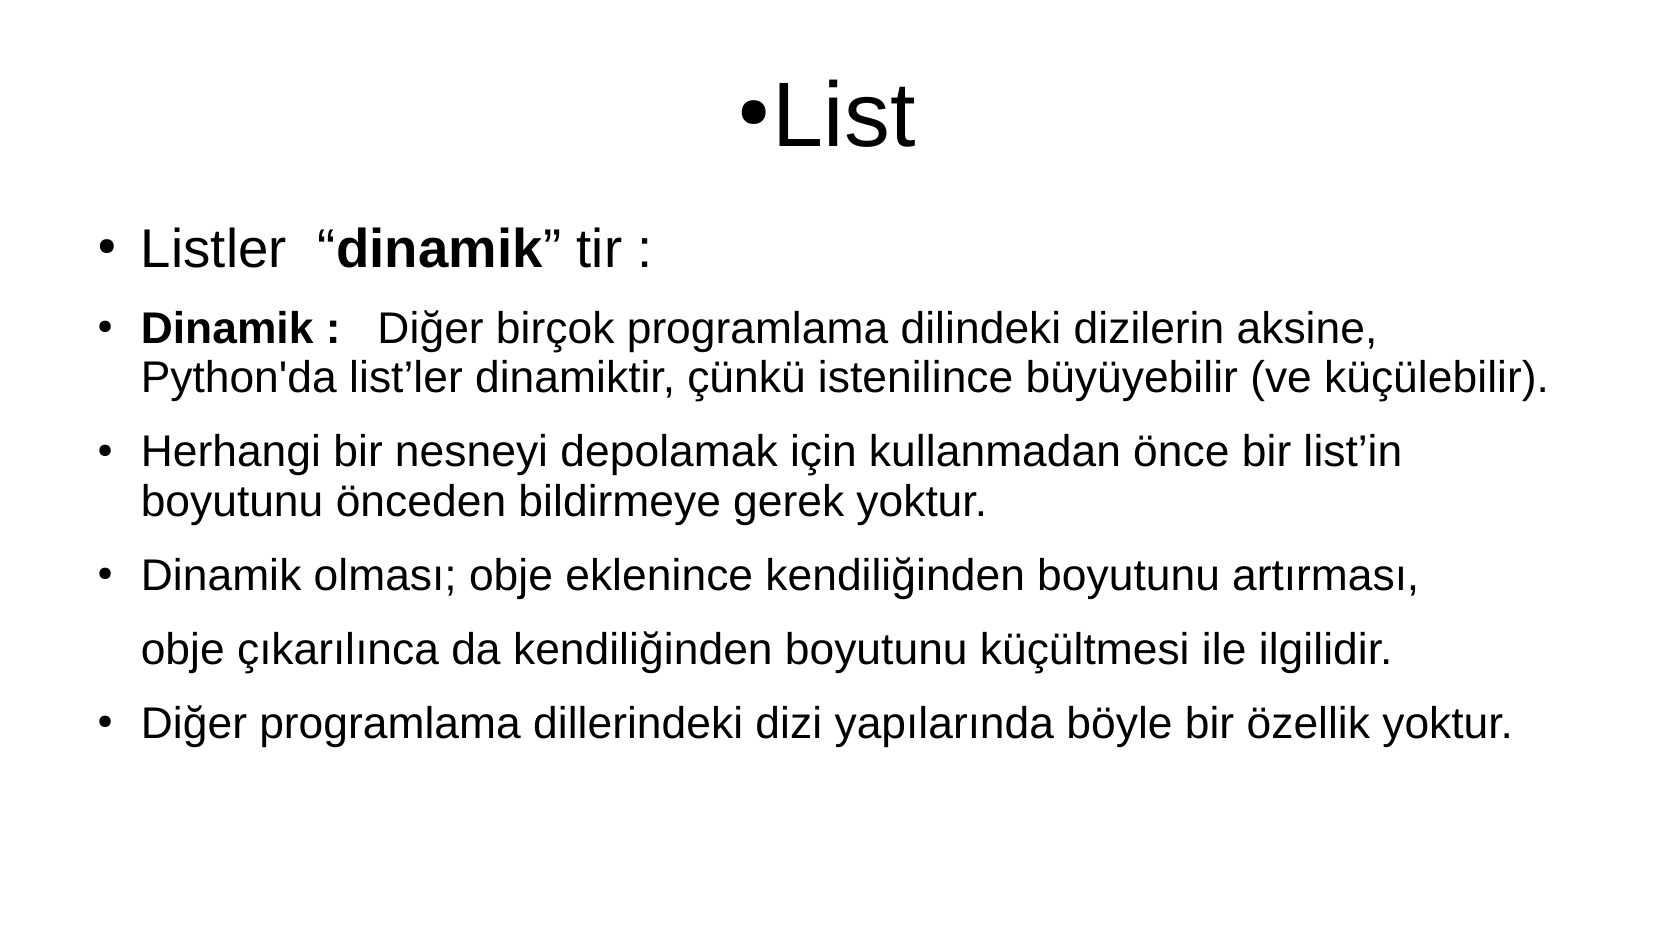

# List
Listler “dinamik” tir :
Dinamik : Diğer birçok programlama dilindeki dizilerin aksine, Python'da list’ler dinamiktir, çünkü istenilince büyüyebilir (ve küçülebilir).
Herhangi bir nesneyi depolamak için kullanmadan önce bir list’in boyutunu önceden bildirmeye gerek yoktur.
Dinamik olması; obje eklenince kendiliğinden boyutunu artırması,
obje çıkarılınca da kendiliğinden boyutunu küçültmesi ile ilgilidir.
Diğer programlama dillerindeki dizi yapılarında böyle bir özellik yoktur.